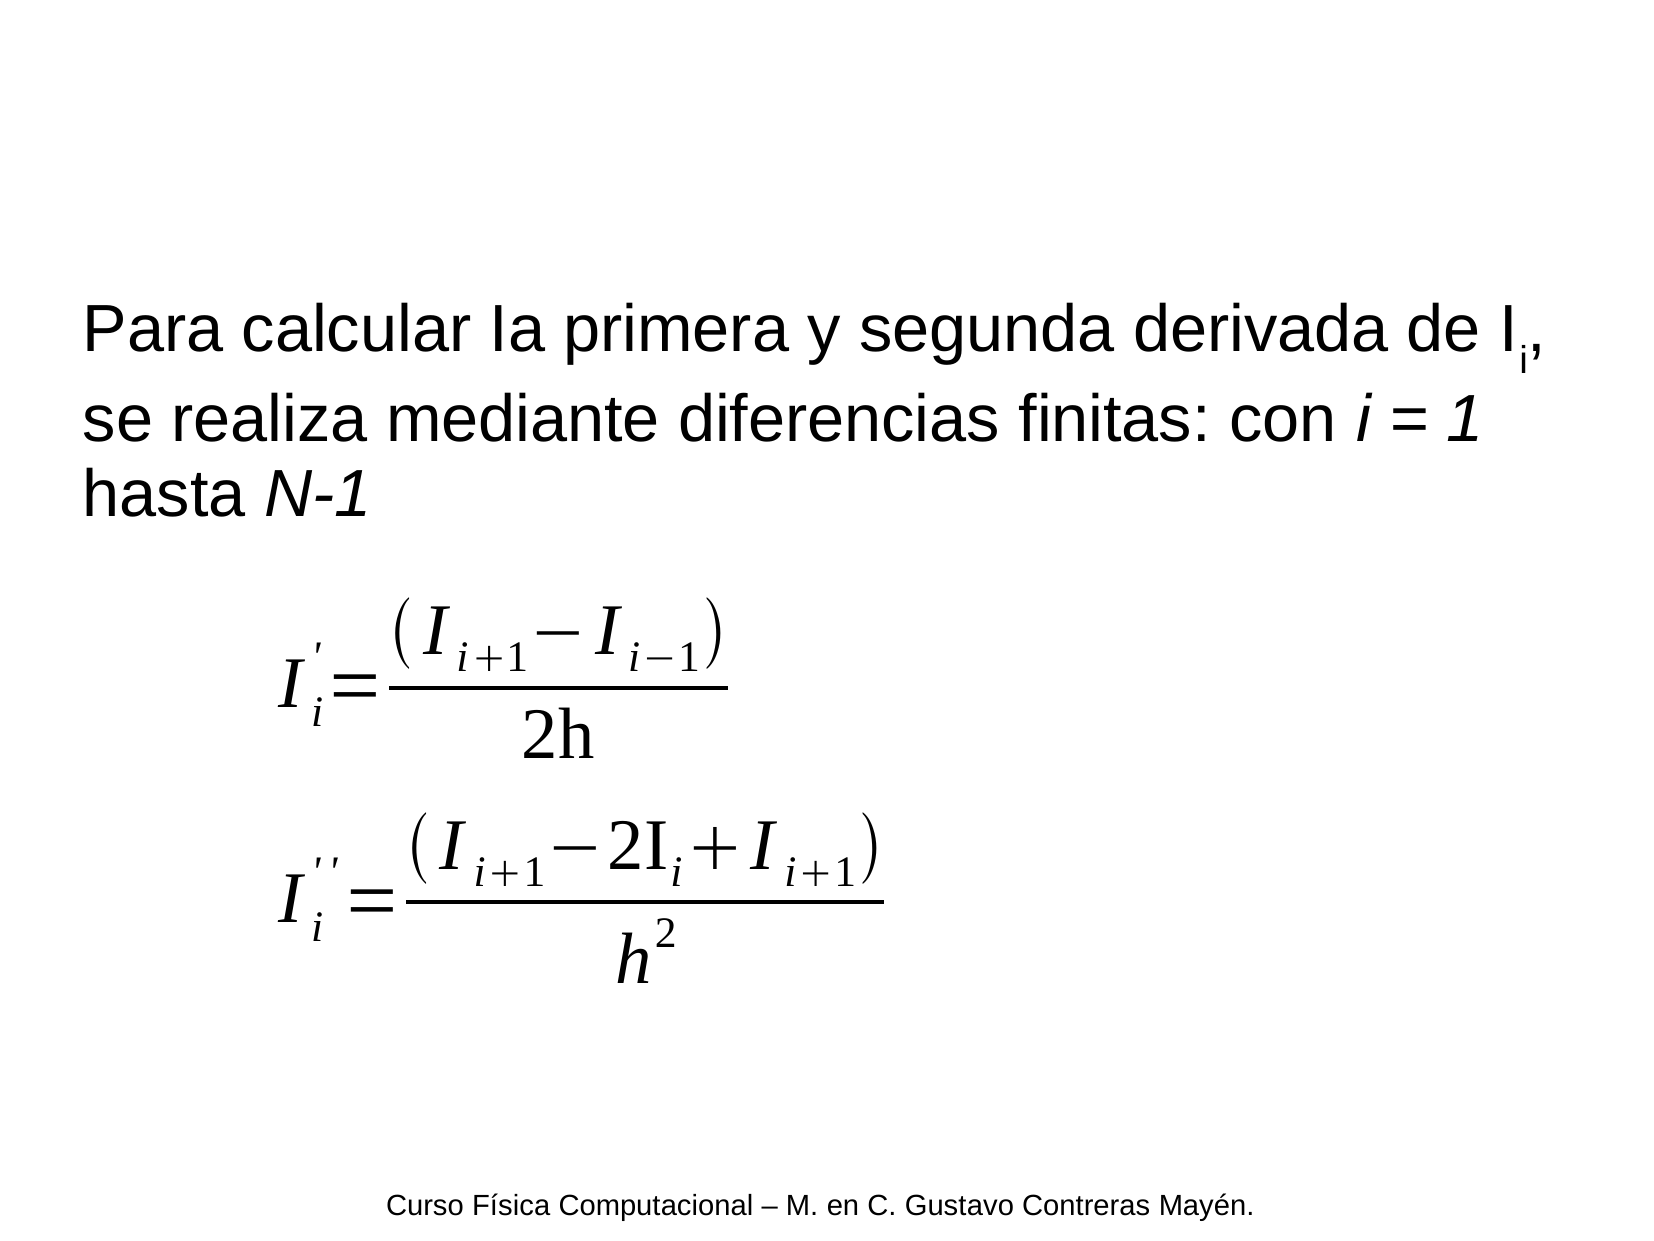

#
Para calcular Ia primera y segunda derivada de Ii, se realiza mediante diferencias finitas: con i = 1 hasta N-1